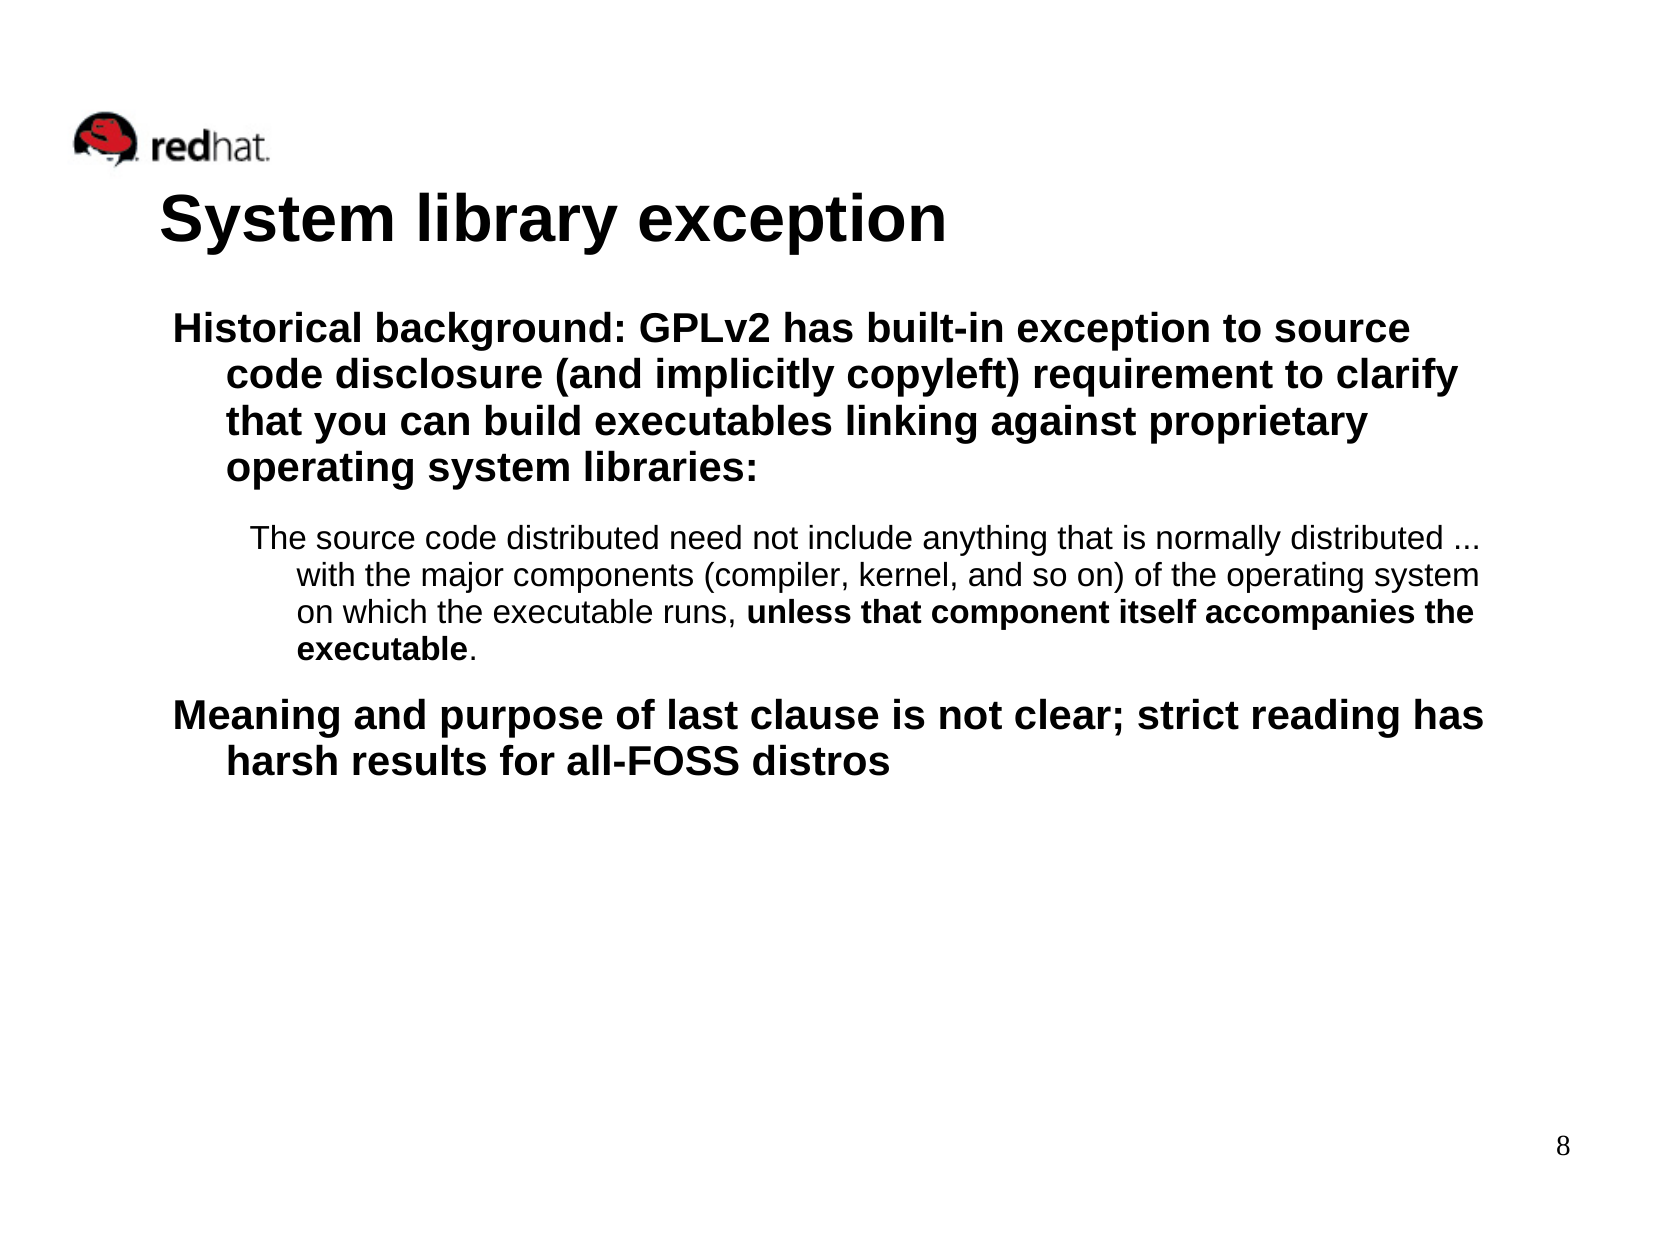

# System library exception
Historical background: GPLv2 has built-in exception to source code disclosure (and implicitly copyleft) requirement to clarify that you can build executables linking against proprietary operating system libraries:
The source code distributed need not include anything that is normally distributed ... with the major components (compiler, kernel, and so on) of the operating system on which the executable runs, unless that component itself accompanies the executable.
Meaning and purpose of last clause is not clear; strict reading has harsh results for all-FOSS distros
8